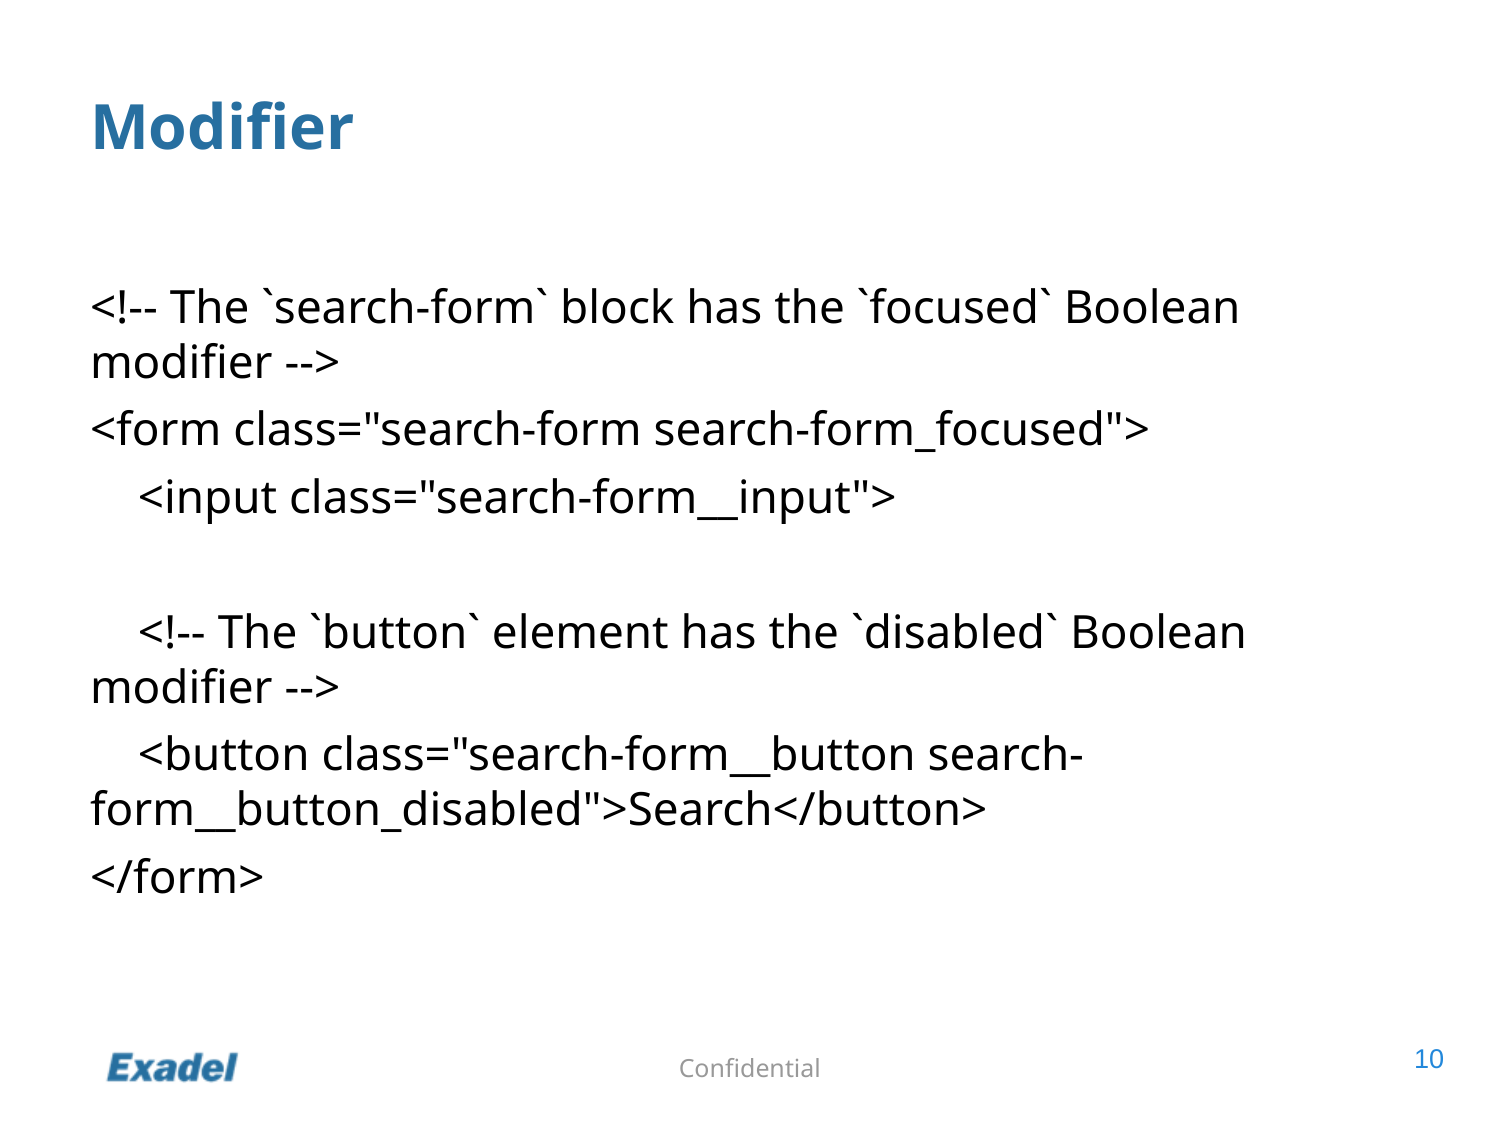

# Modifier
<!-- The `search-form` block has the `focused` Boolean modifier -->
<form class="search-form search-form_focused">
 <input class="search-form__input">
 <!-- The `button` element has the `disabled` Boolean modifier -->
 <button class="search-form__button search-form__button_disabled">Search</button>
</form>